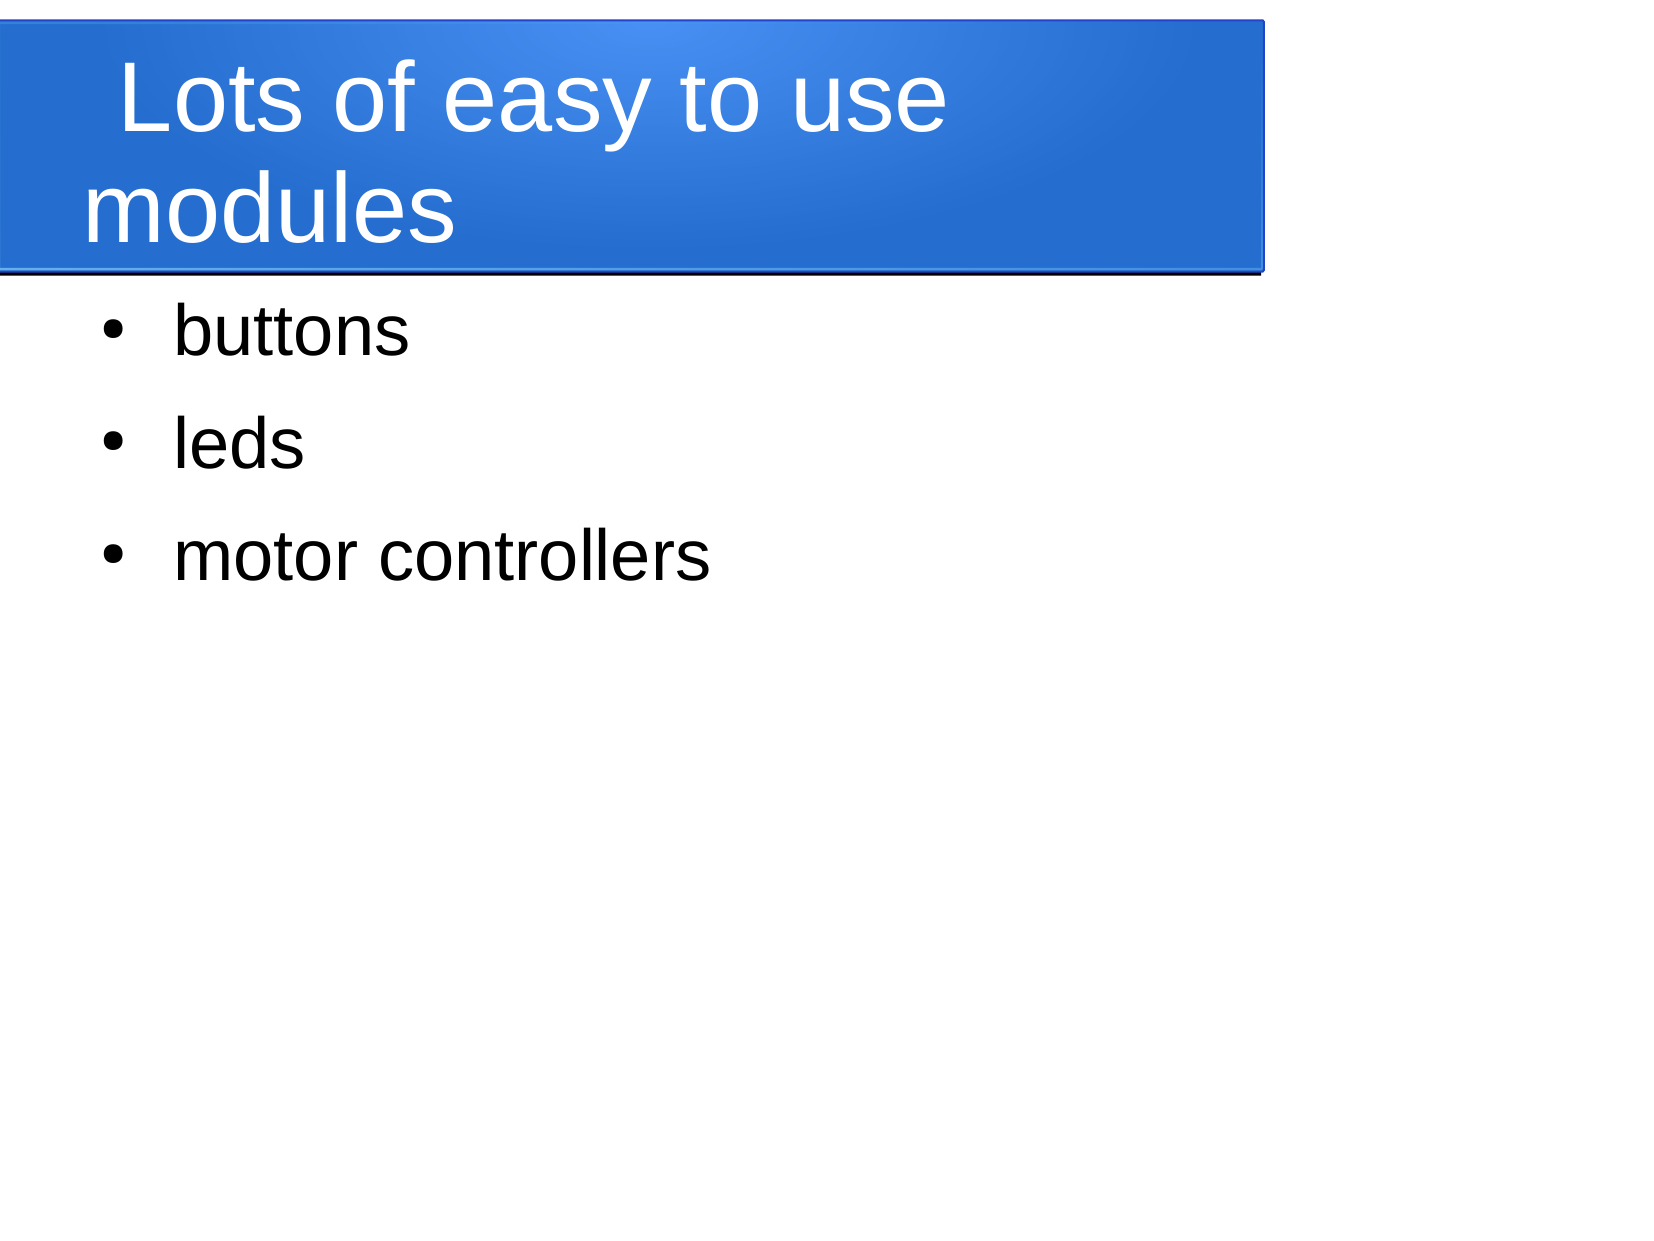

# Lots of easy to use modules
 buttons
 leds
 motor controllers